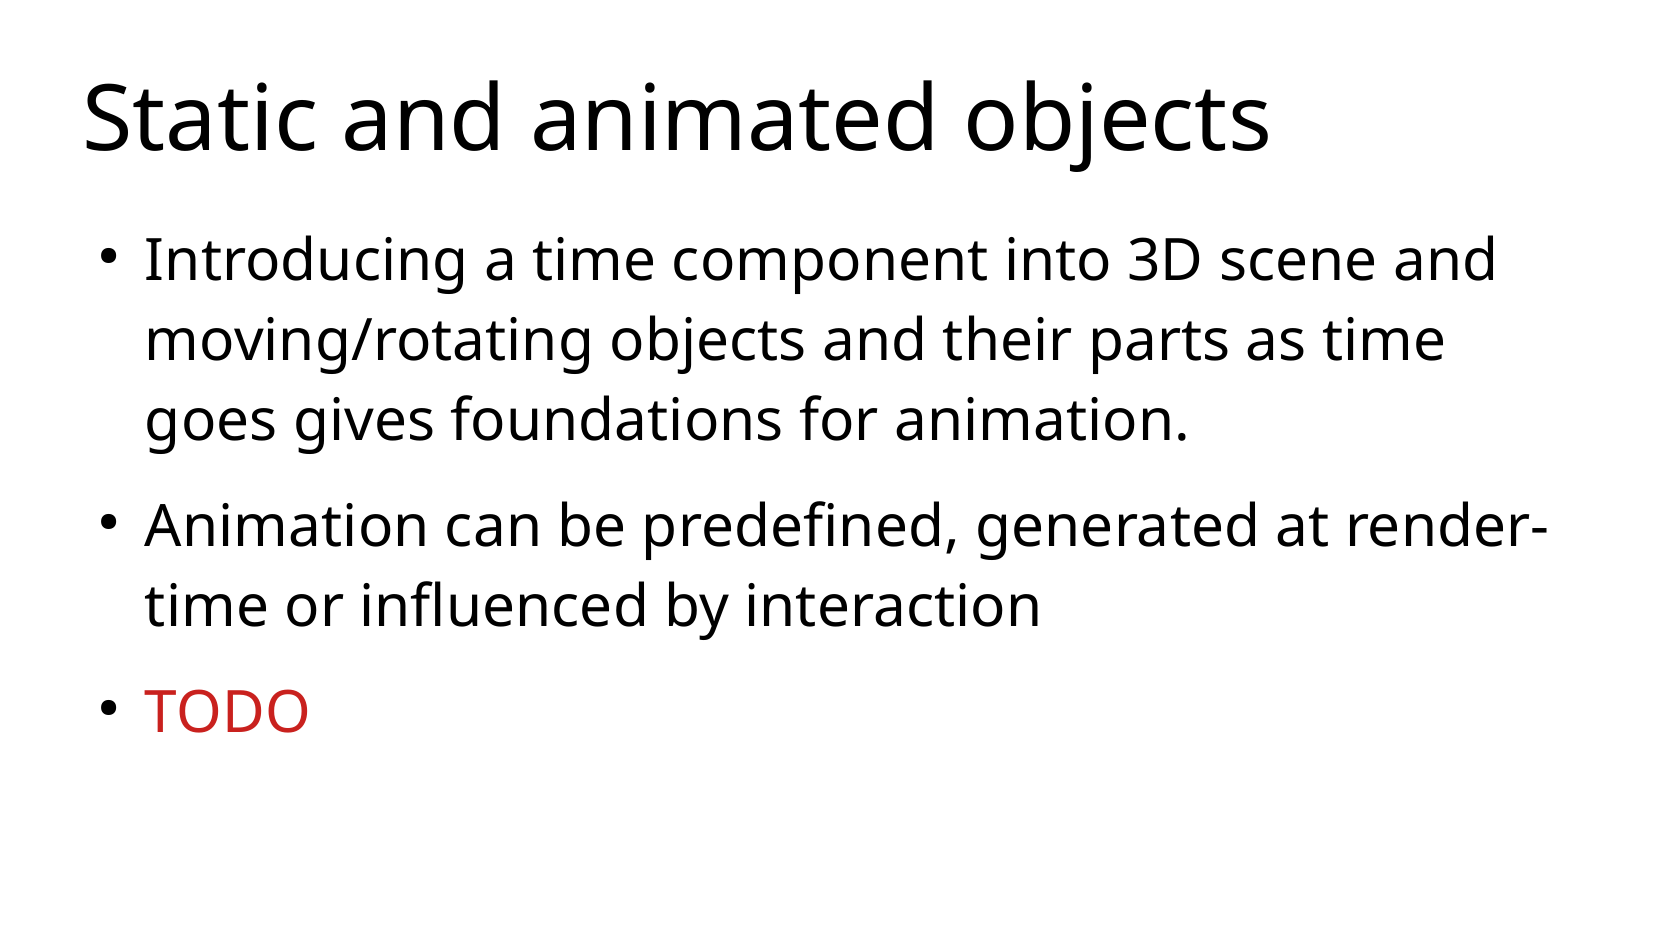

# Static and animated objects
Introducing a time component into 3D scene and moving/rotating objects and their parts as time goes gives foundations for animation.
Animation can be predefined, generated at render-time or influenced by interaction
TODO